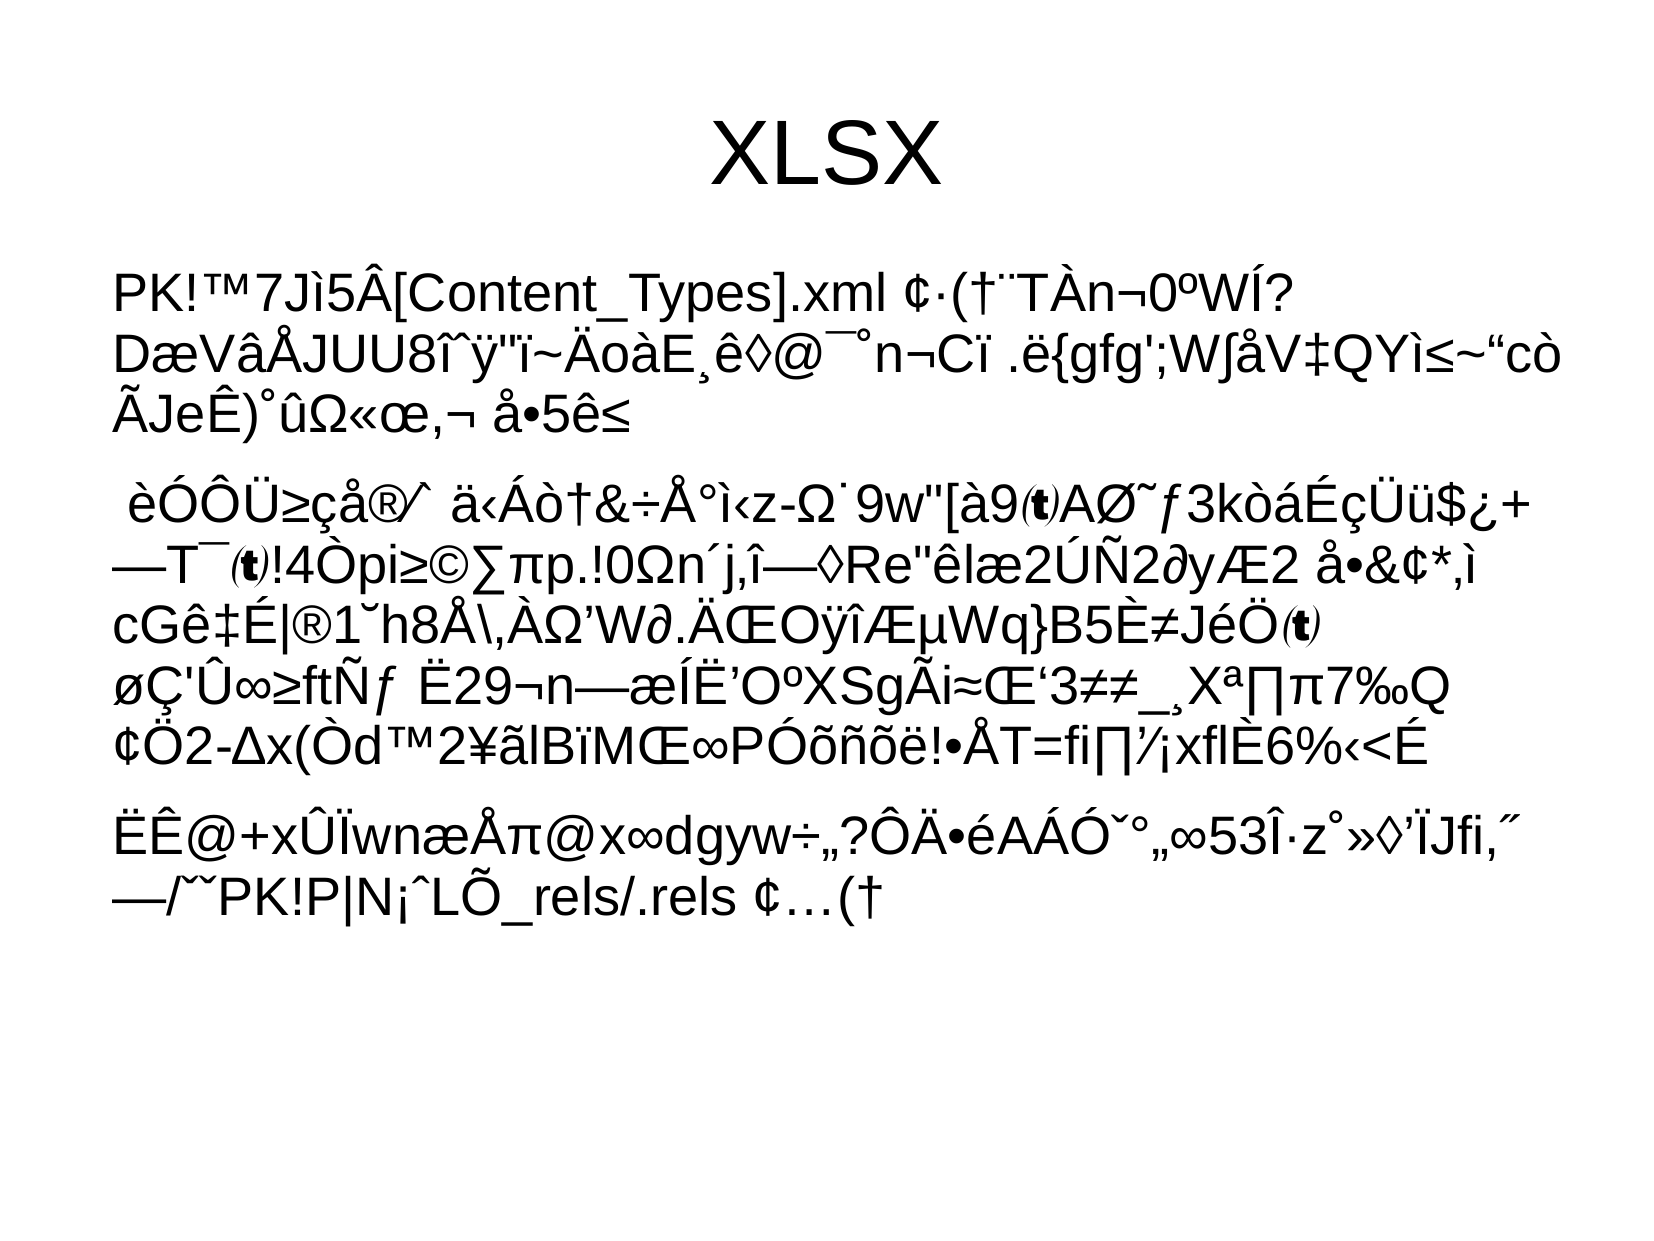

# XLSX
PK!™7Jì5Â[Content_Types].xml ¢·(†¨TÀn¬0ºWÍ?DæVâÅJUU8îˆÿ"ï~ÄoàE¸ê◊@¯˚n¬Cï .ë{gfg';W∫åV‡QYì≤~“còÃJeÊ)˚ûΩ«œ,¬ å•5ê≤
 èÓÔÜ≥çå®⁄` ä‹Áò†&÷Å°ì‹z-Ω˙9w"[à9AØ˜ƒ3kòáÉçÜü$¿+	—T¯!4Òpi≥©∑πp.!0Ωn´j‚î—◊Re"êlæ2ÚÑ2∂yÆ2 å•&¢*‚ì cGê‡É|®1˘h8Å\,ÀΩ’W∂.ÄŒOÿîÆµWq}B5È≠JéÖ øÇ'Û∞≥ftÑƒ Ë29¬n—æÍË’OºXSgÃi≈Œ‘3≠≠_¸Xª∏π7‰Q¢Ö2-∆x(Òd™2¥ãlBïMŒ∞PÓõñõë!•ÅT=ﬁ∏’⁄¡xﬂÈ6%‹<É
ËÊ@+xÛÏwnæÅπ@x∞dgyw÷„?ÔÄ•éAÁÓˇ°„∞53Î·z˚»◊’ÏJﬁ,˝—/ˇˇPK!P|N¡ˆLÕ_rels/.rels ¢…(†